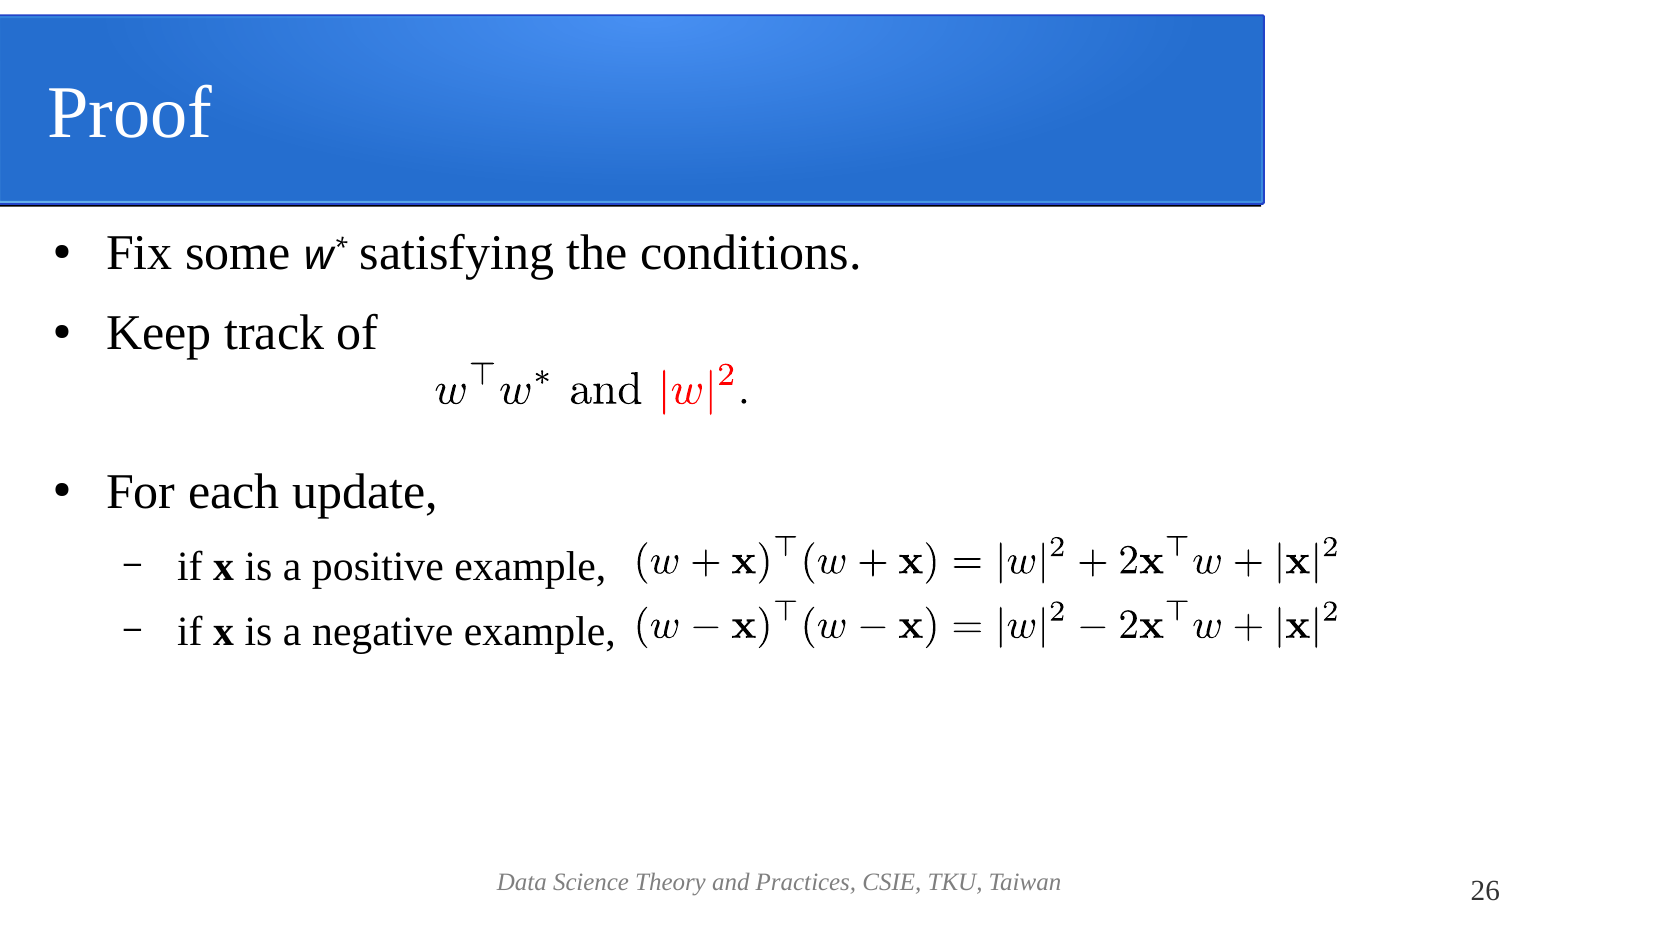

# Proof
Fix some w* satisfying the conditions.
Keep track of
For each update,
if x is a positive example,
if x is a negative example,
Data Science Theory and Practices, CSIE, TKU, Taiwan
26